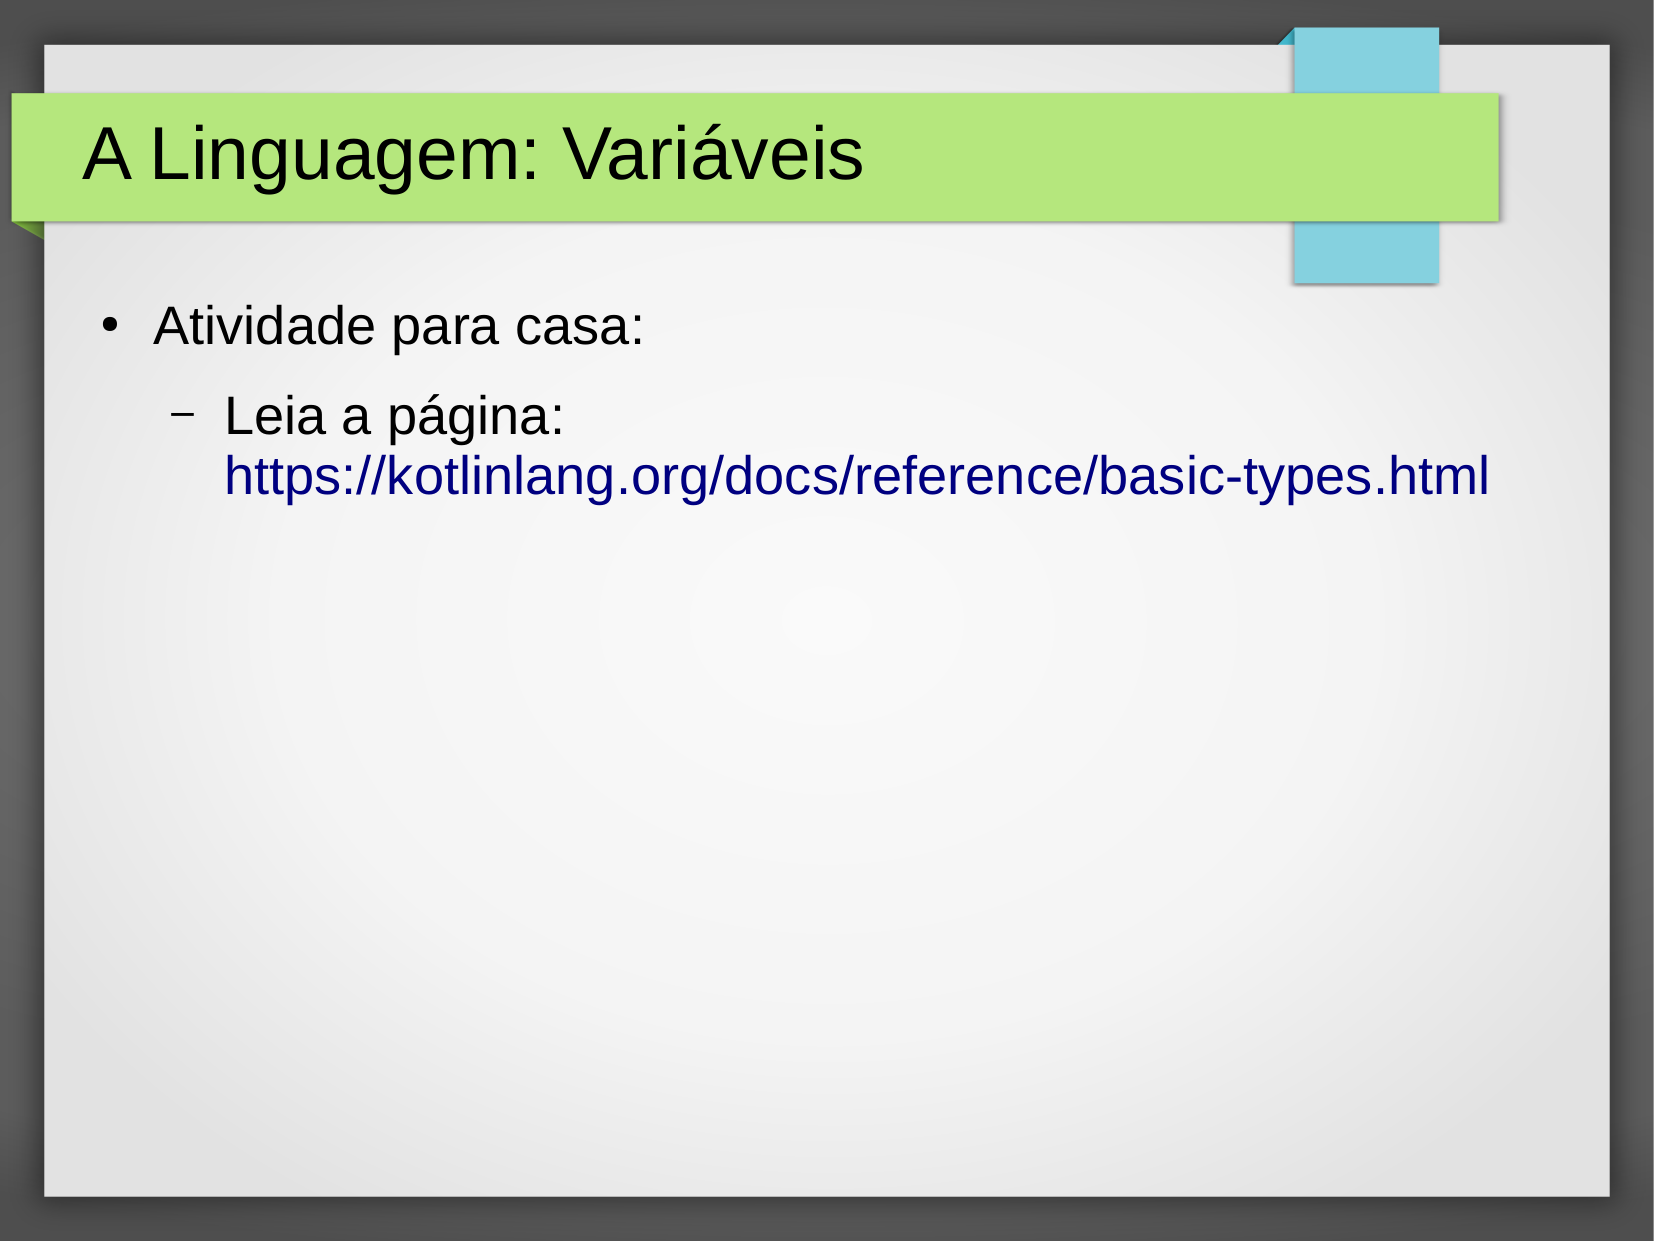

# A Linguagem: Variáveis
Atividade para casa:
Leia a página: https://kotlinlang.org/docs/reference/basic-types.html